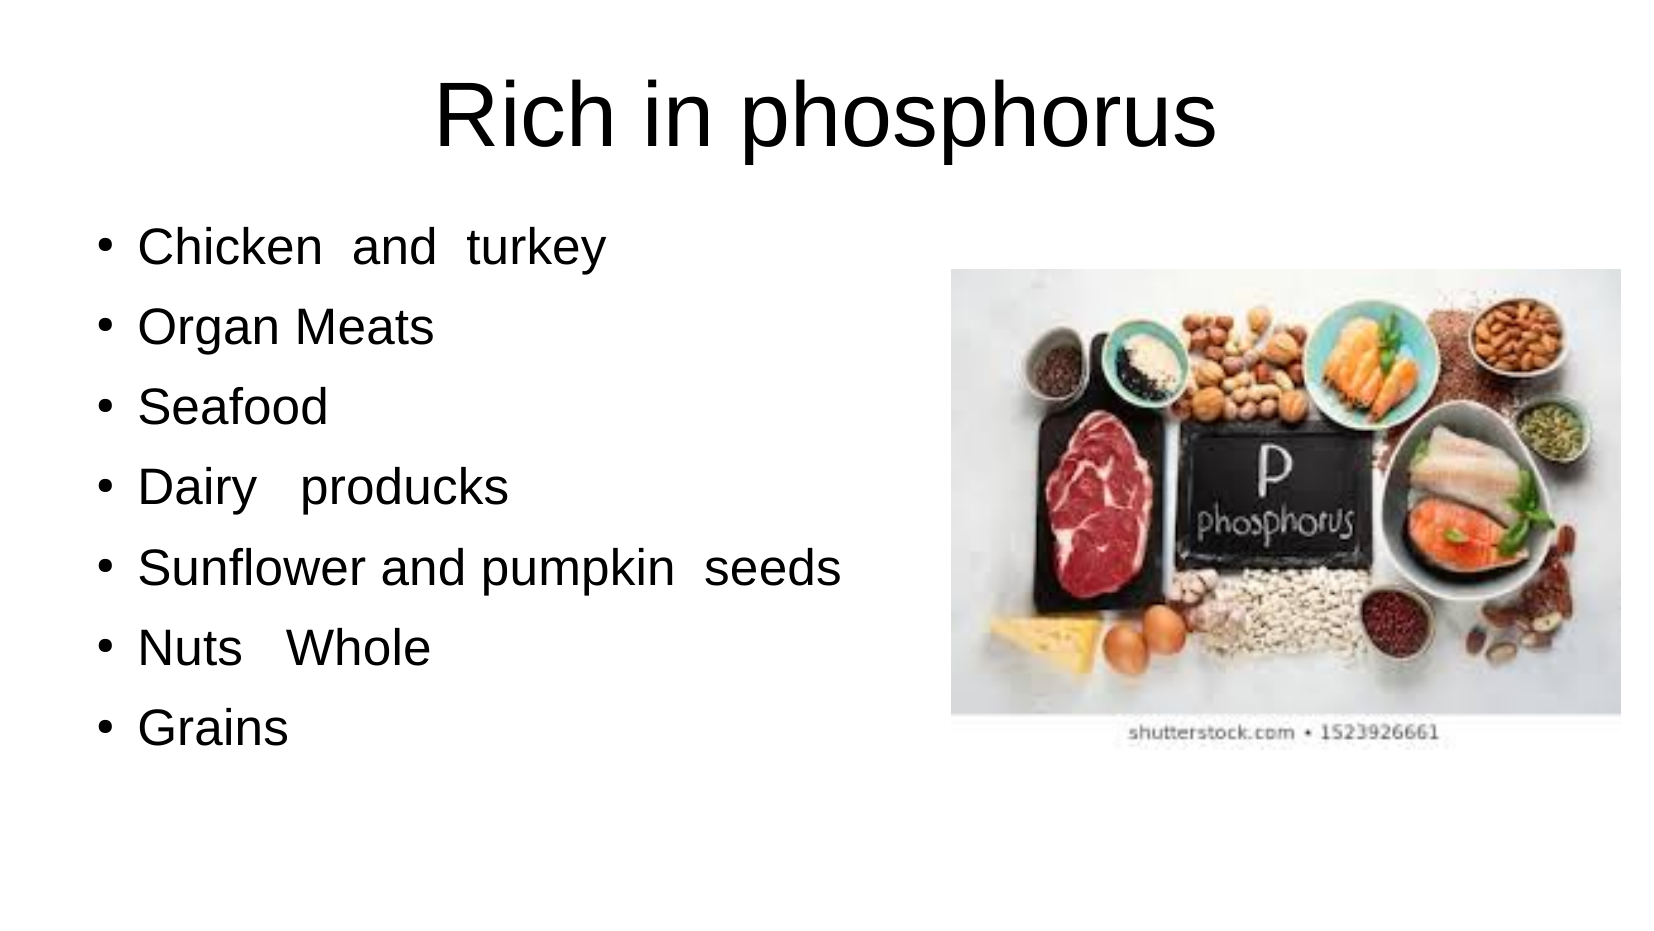

# Rich in phosphorus
Chicken and turkey
Organ Meats
Seafood
Dairy producks
Sunflower and pumpkin seeds
Nuts Whole
Grains